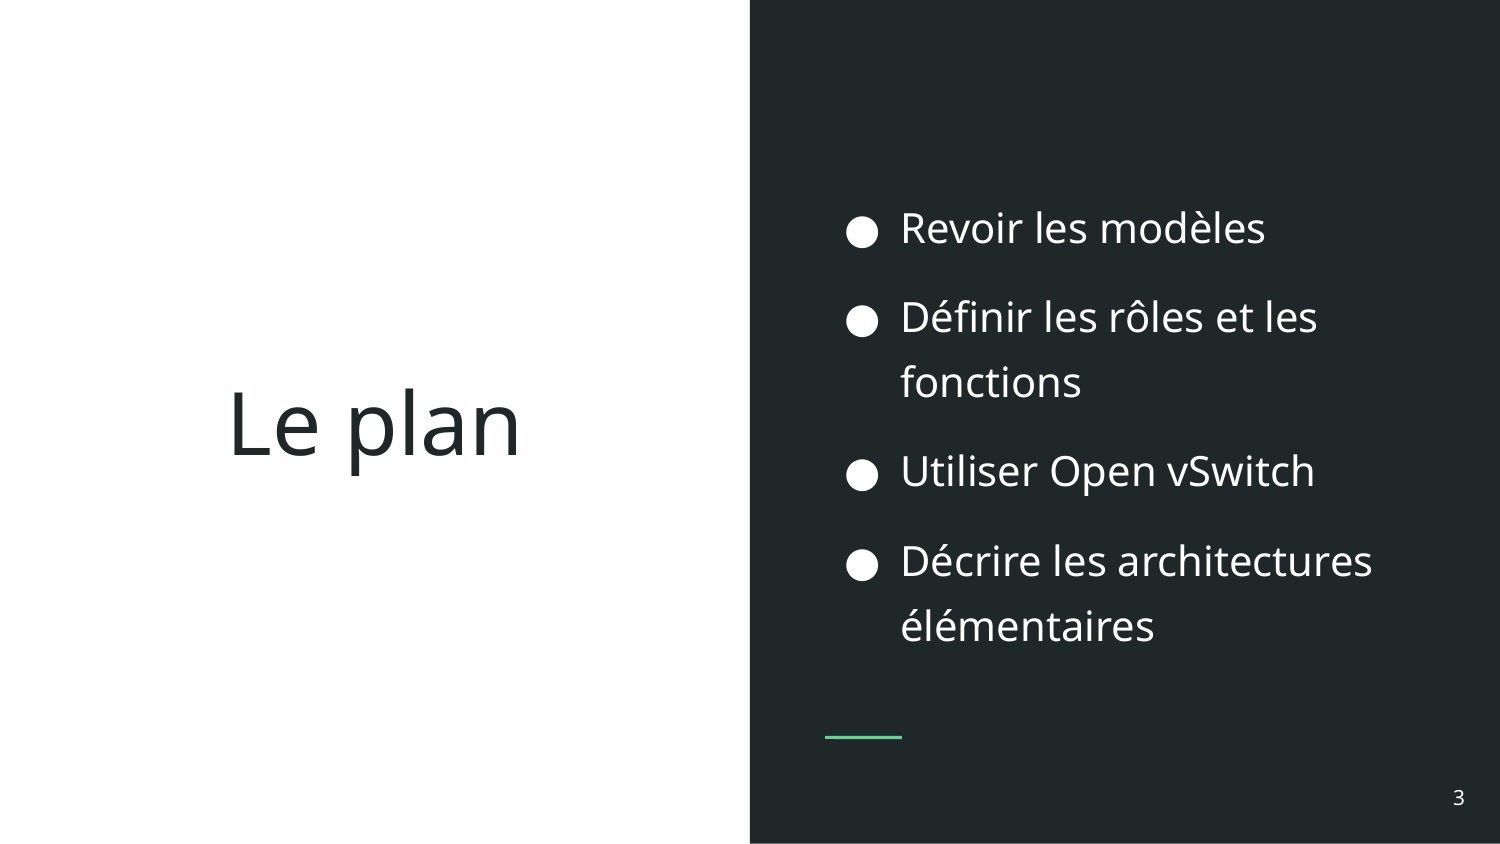

Revoir les modèles
Définir les rôles et les fonctions
Utiliser Open vSwitch
Décrire les architectures élémentaires
# Le plan